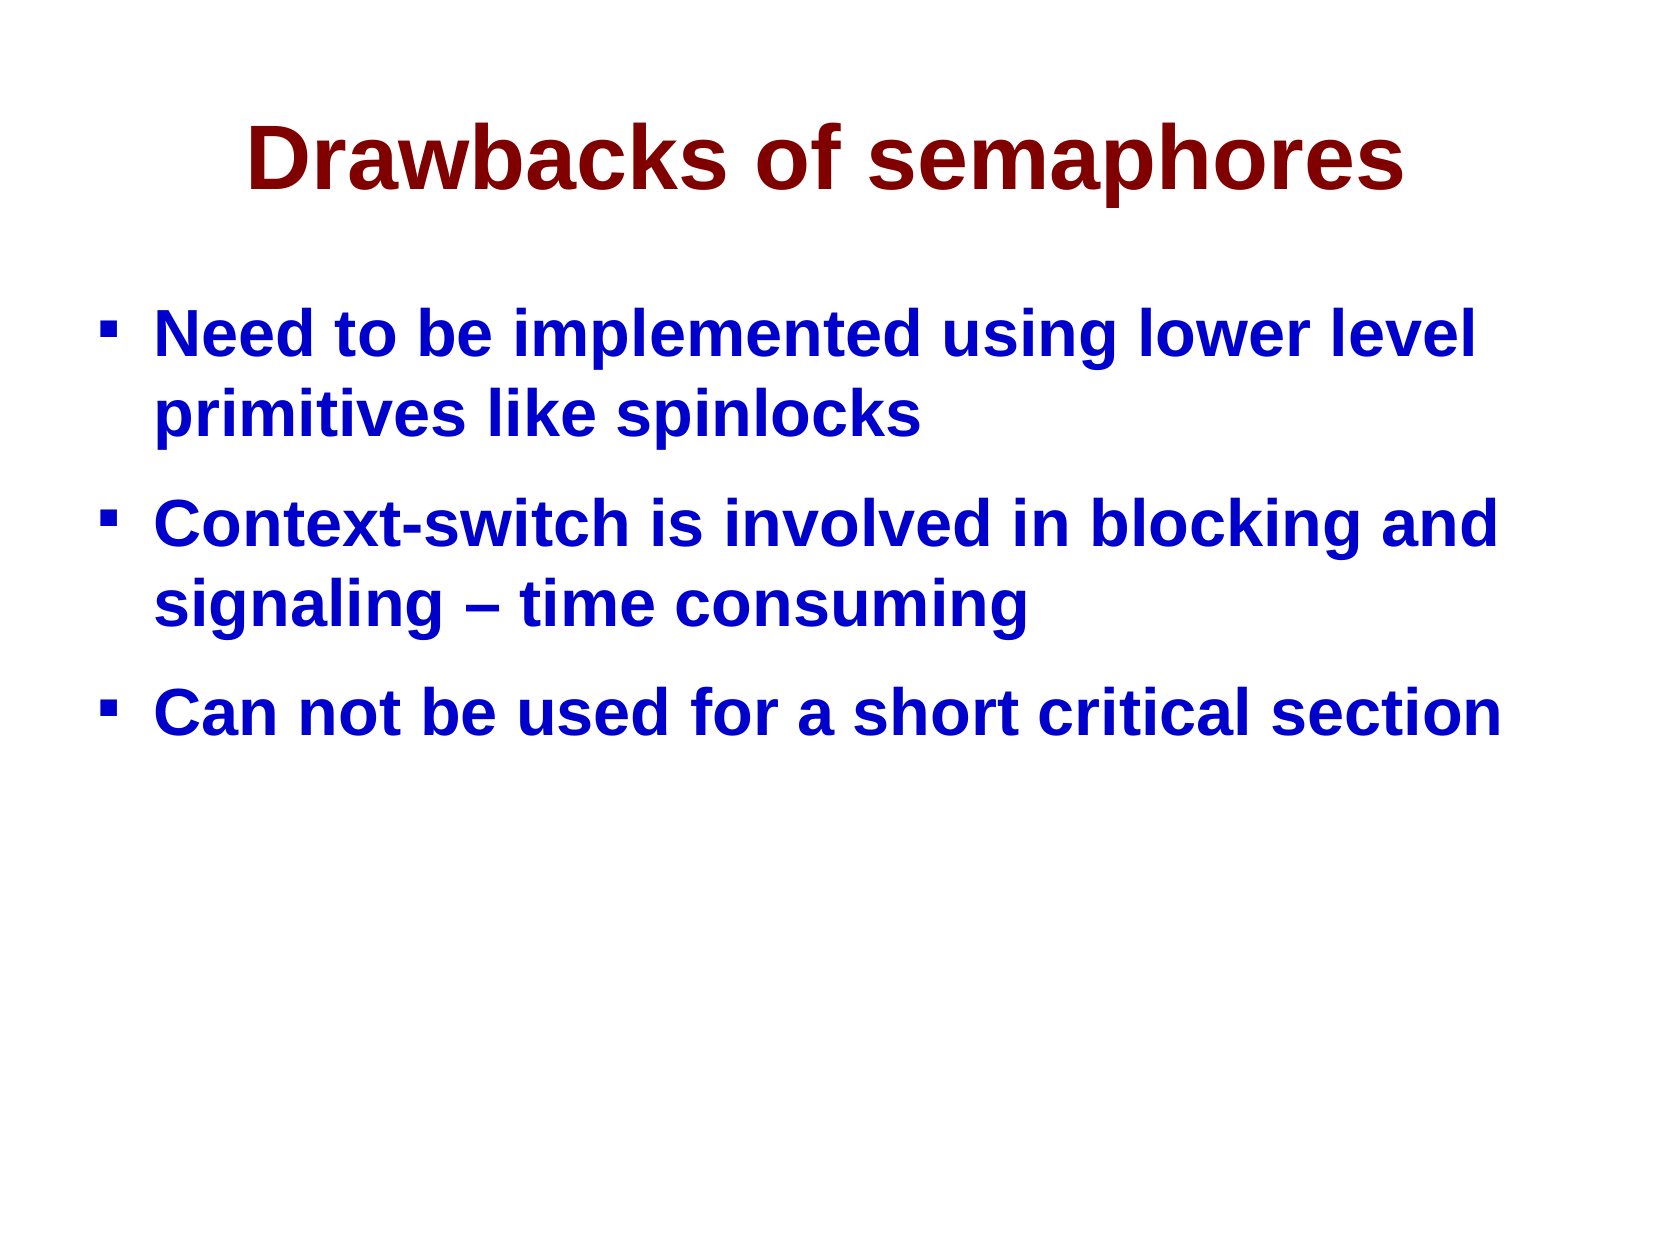

# Drawbacks of semaphores
Need to be implemented using lower level primitives like spinlocks
Context-switch is involved in blocking and signaling – time consuming
Can not be used for a short critical section